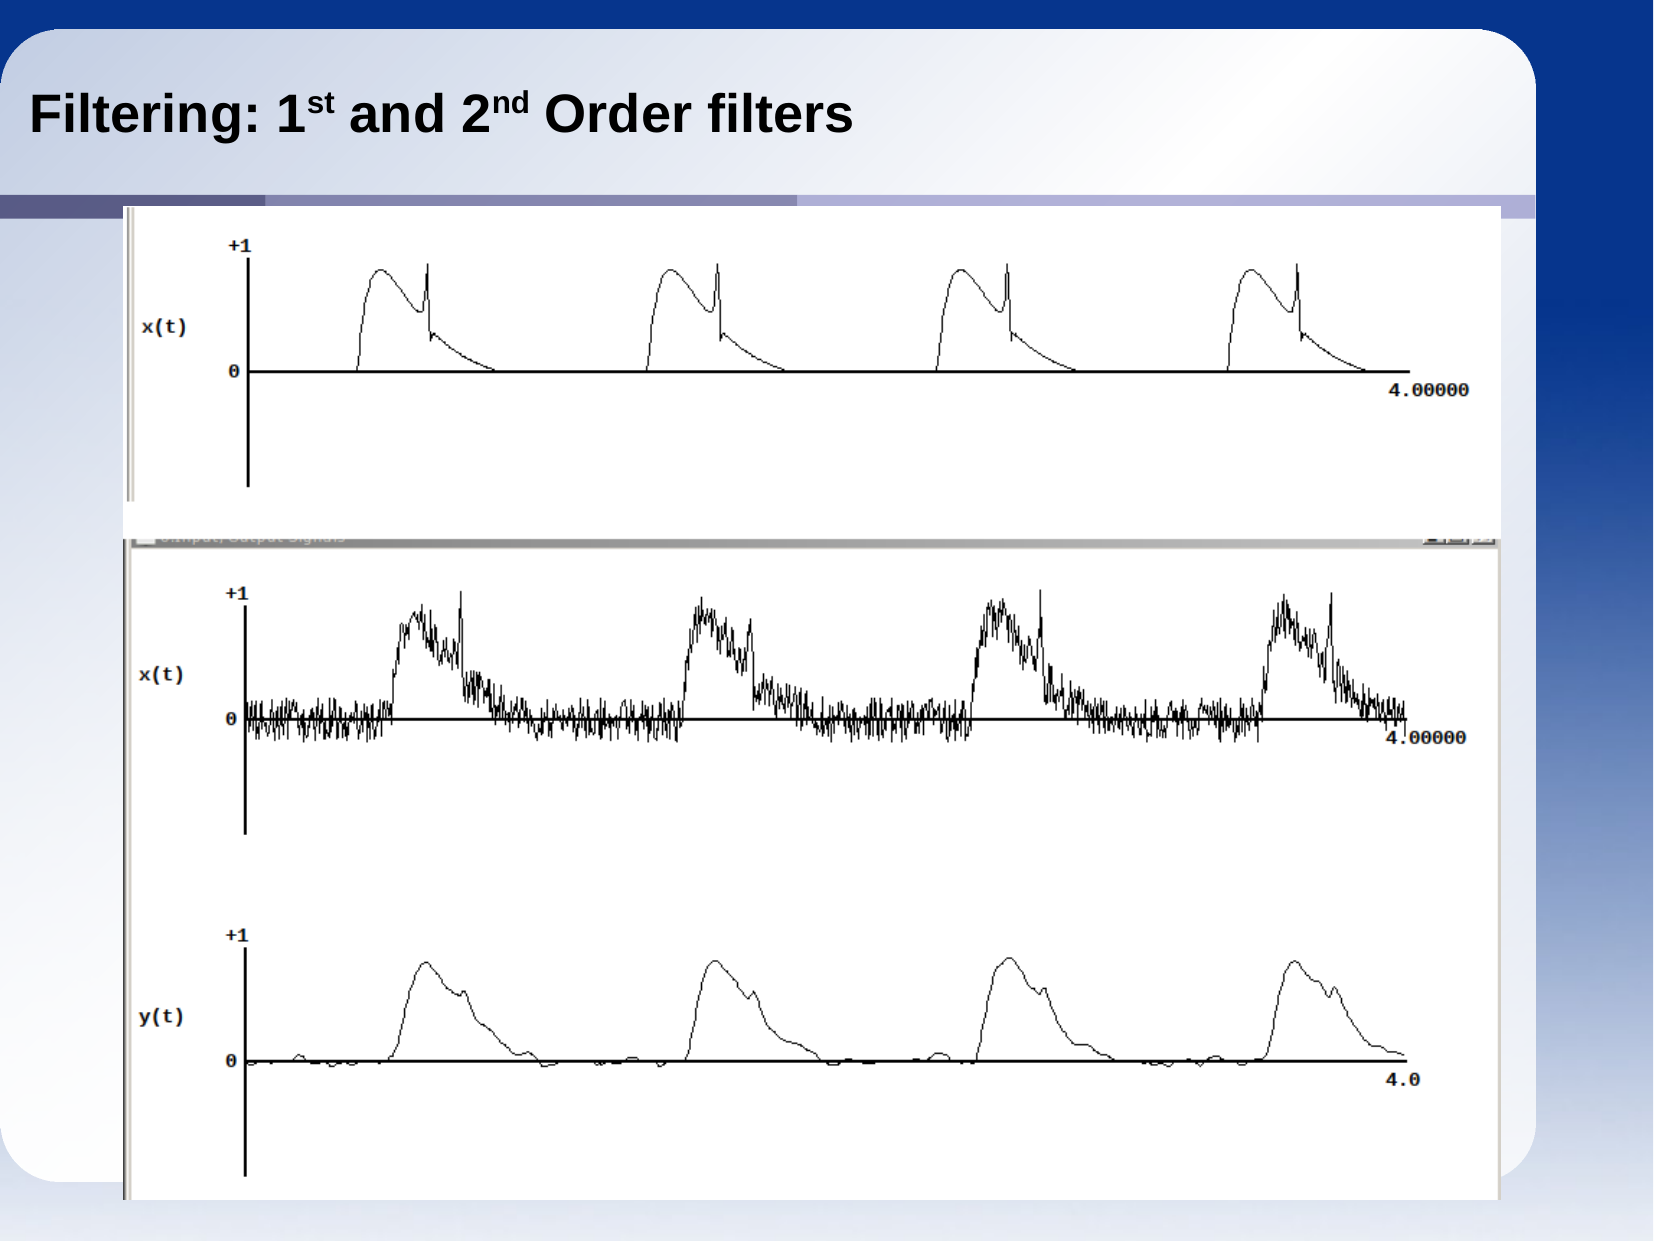

# Filtering: 1st and 2nd Order filters